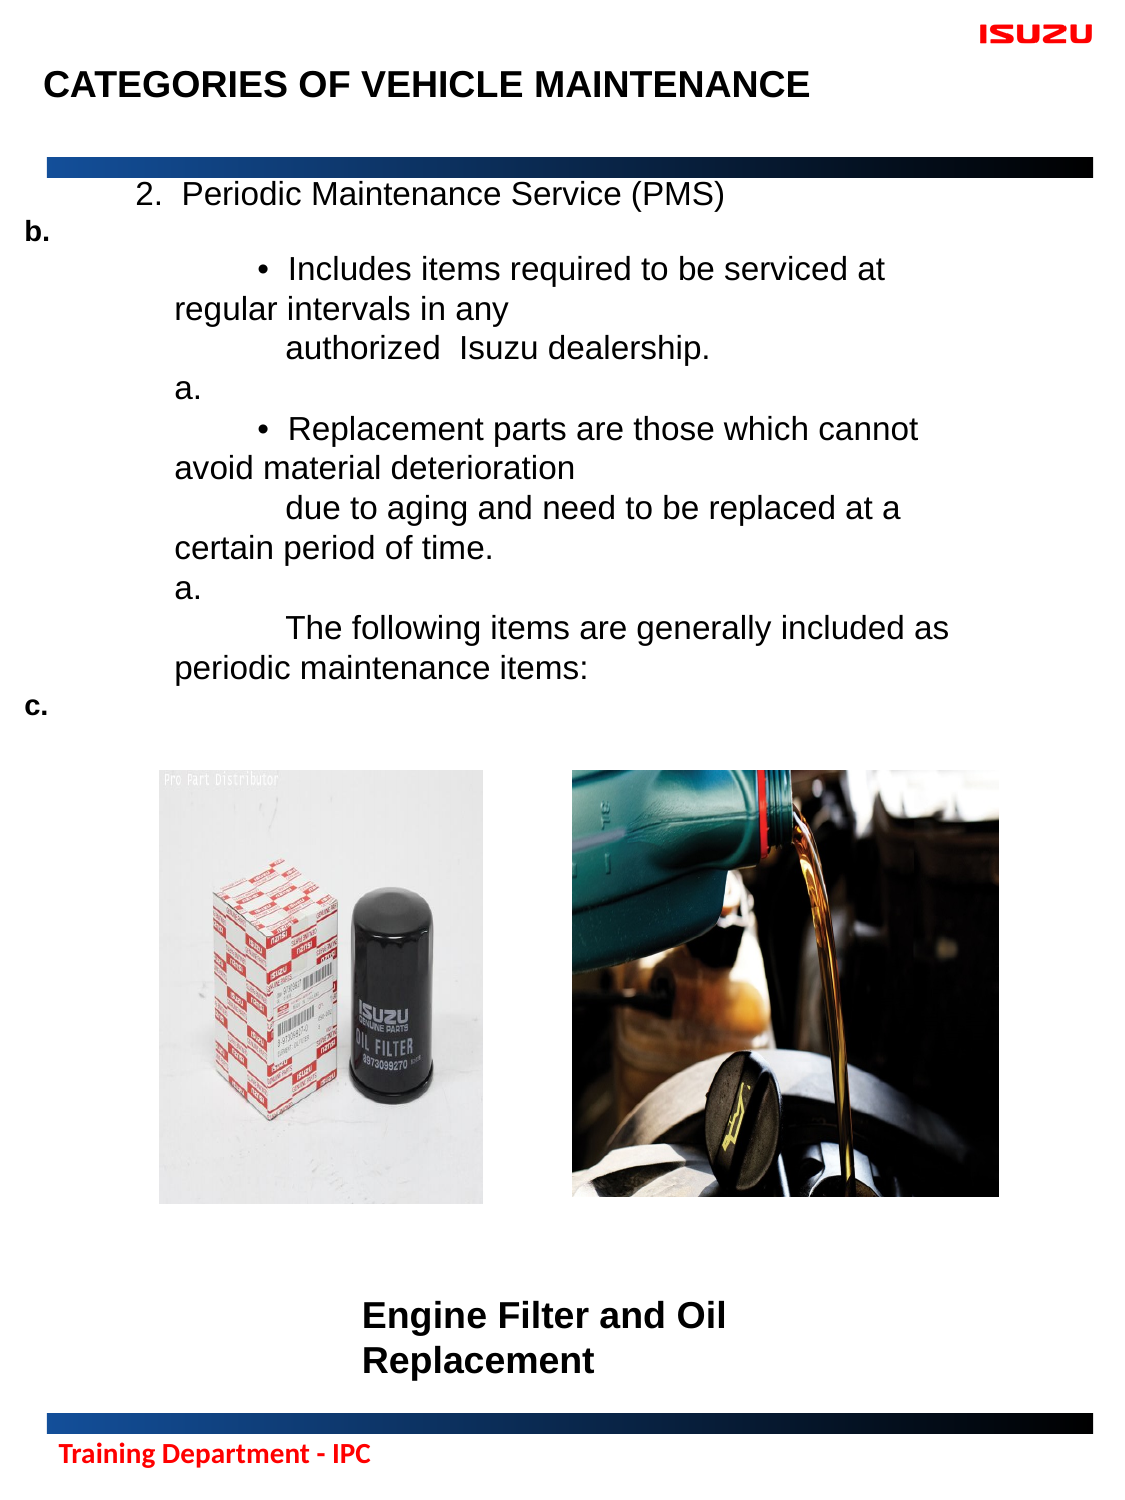

CATEGORIES OF VEHICLE MAINTENANCE
 2. Periodic Maintenance Service (PMS)
 • Includes items required to be serviced at regular intervals in any
 authorized Isuzu dealership.
 • Replacement parts are those which cannot avoid material deterioration
 due to aging and need to be replaced at a certain period of time.
 The following items are generally included as periodic maintenance items:
Engine Filter and Oil Replacement